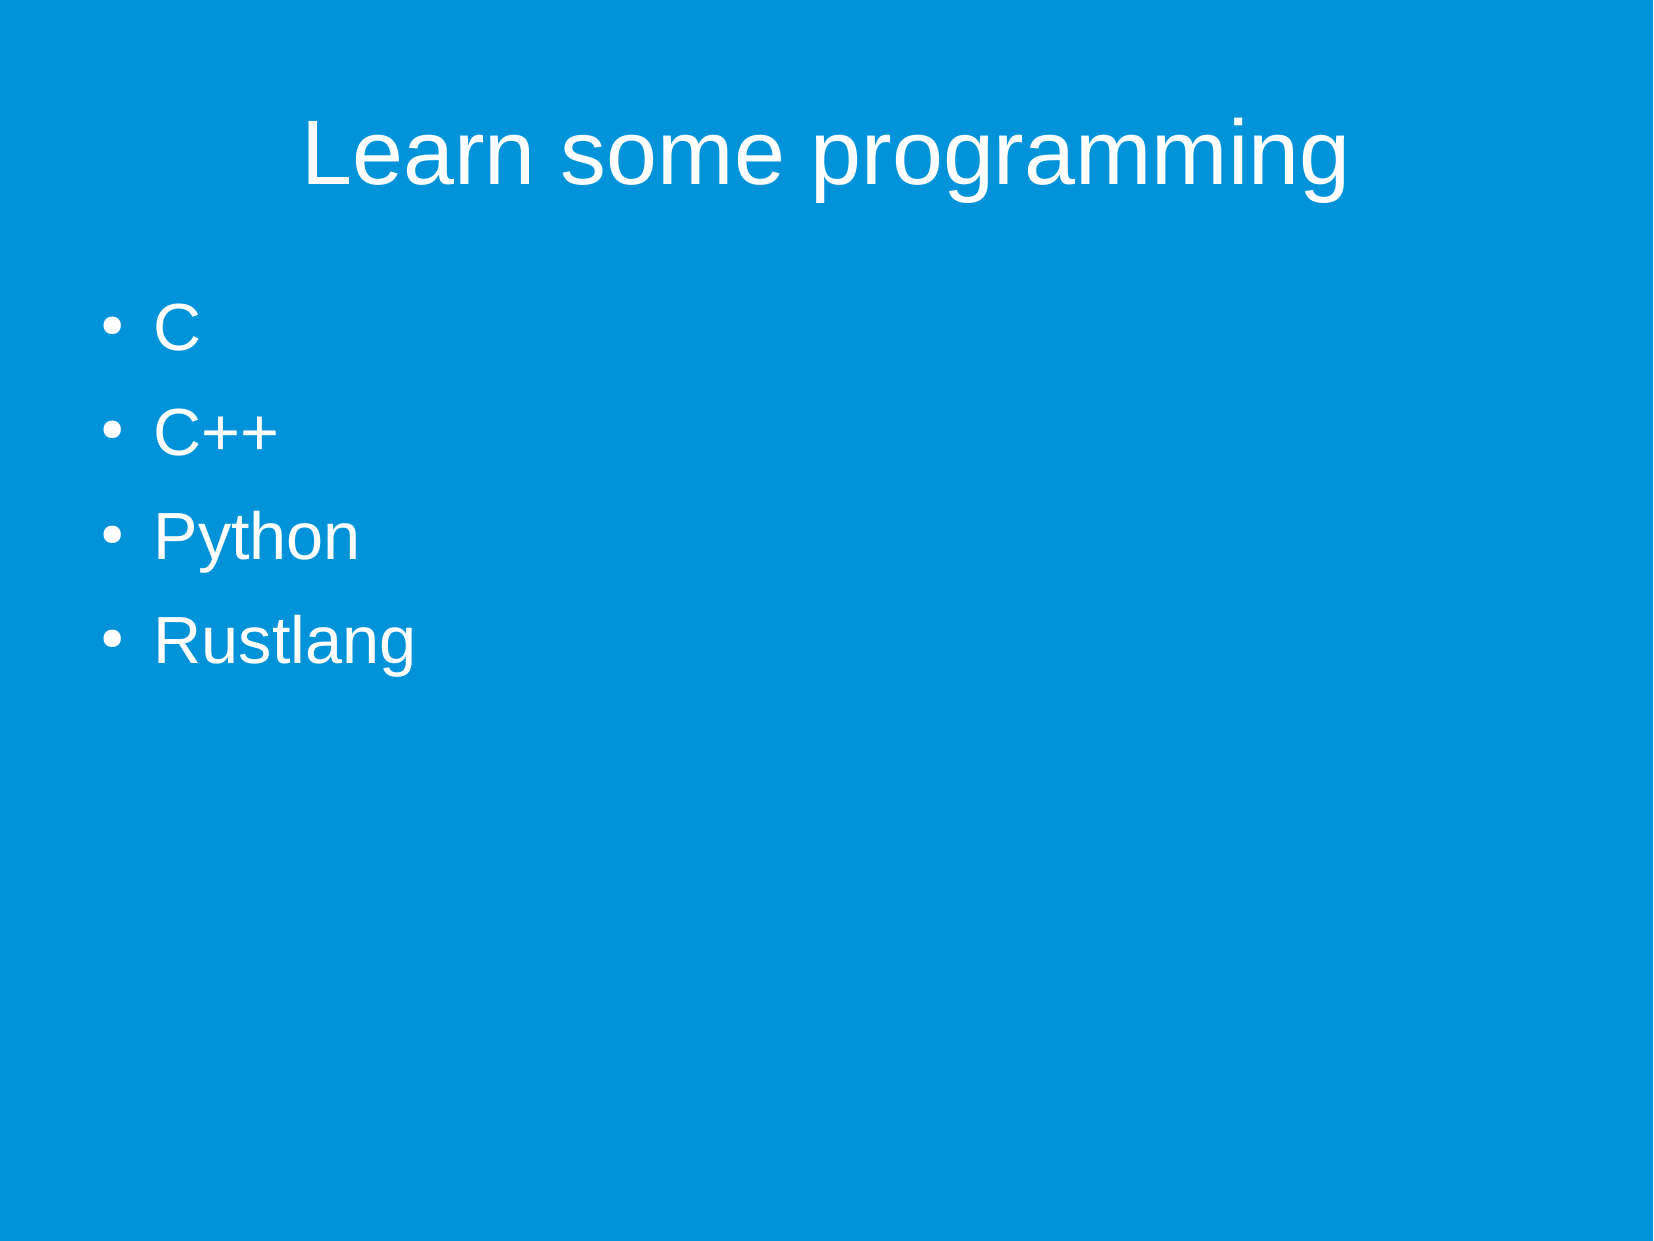

# Learn some programming
C
C++
Python
Rustlang